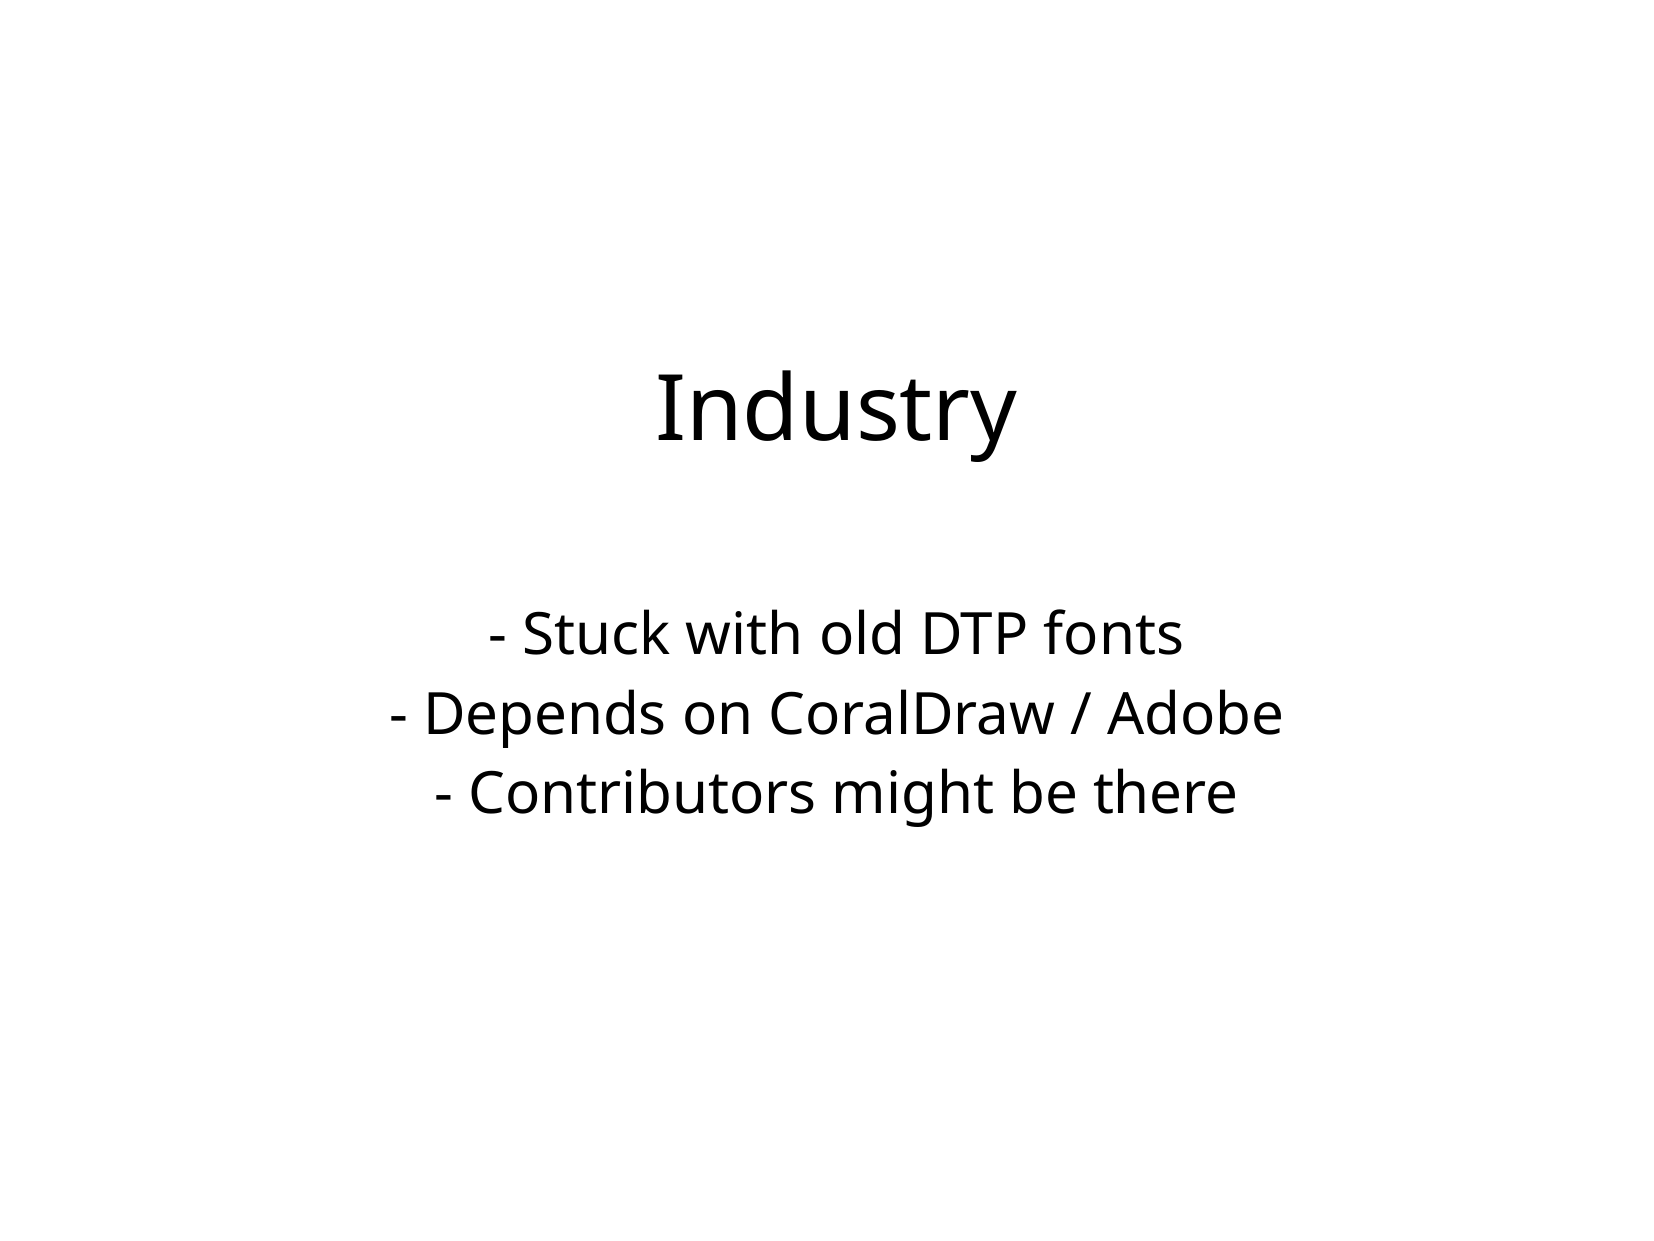

# Industry - Stuck with old DTP fonts - Depends on CoralDraw / Adobe - Contributors might be there